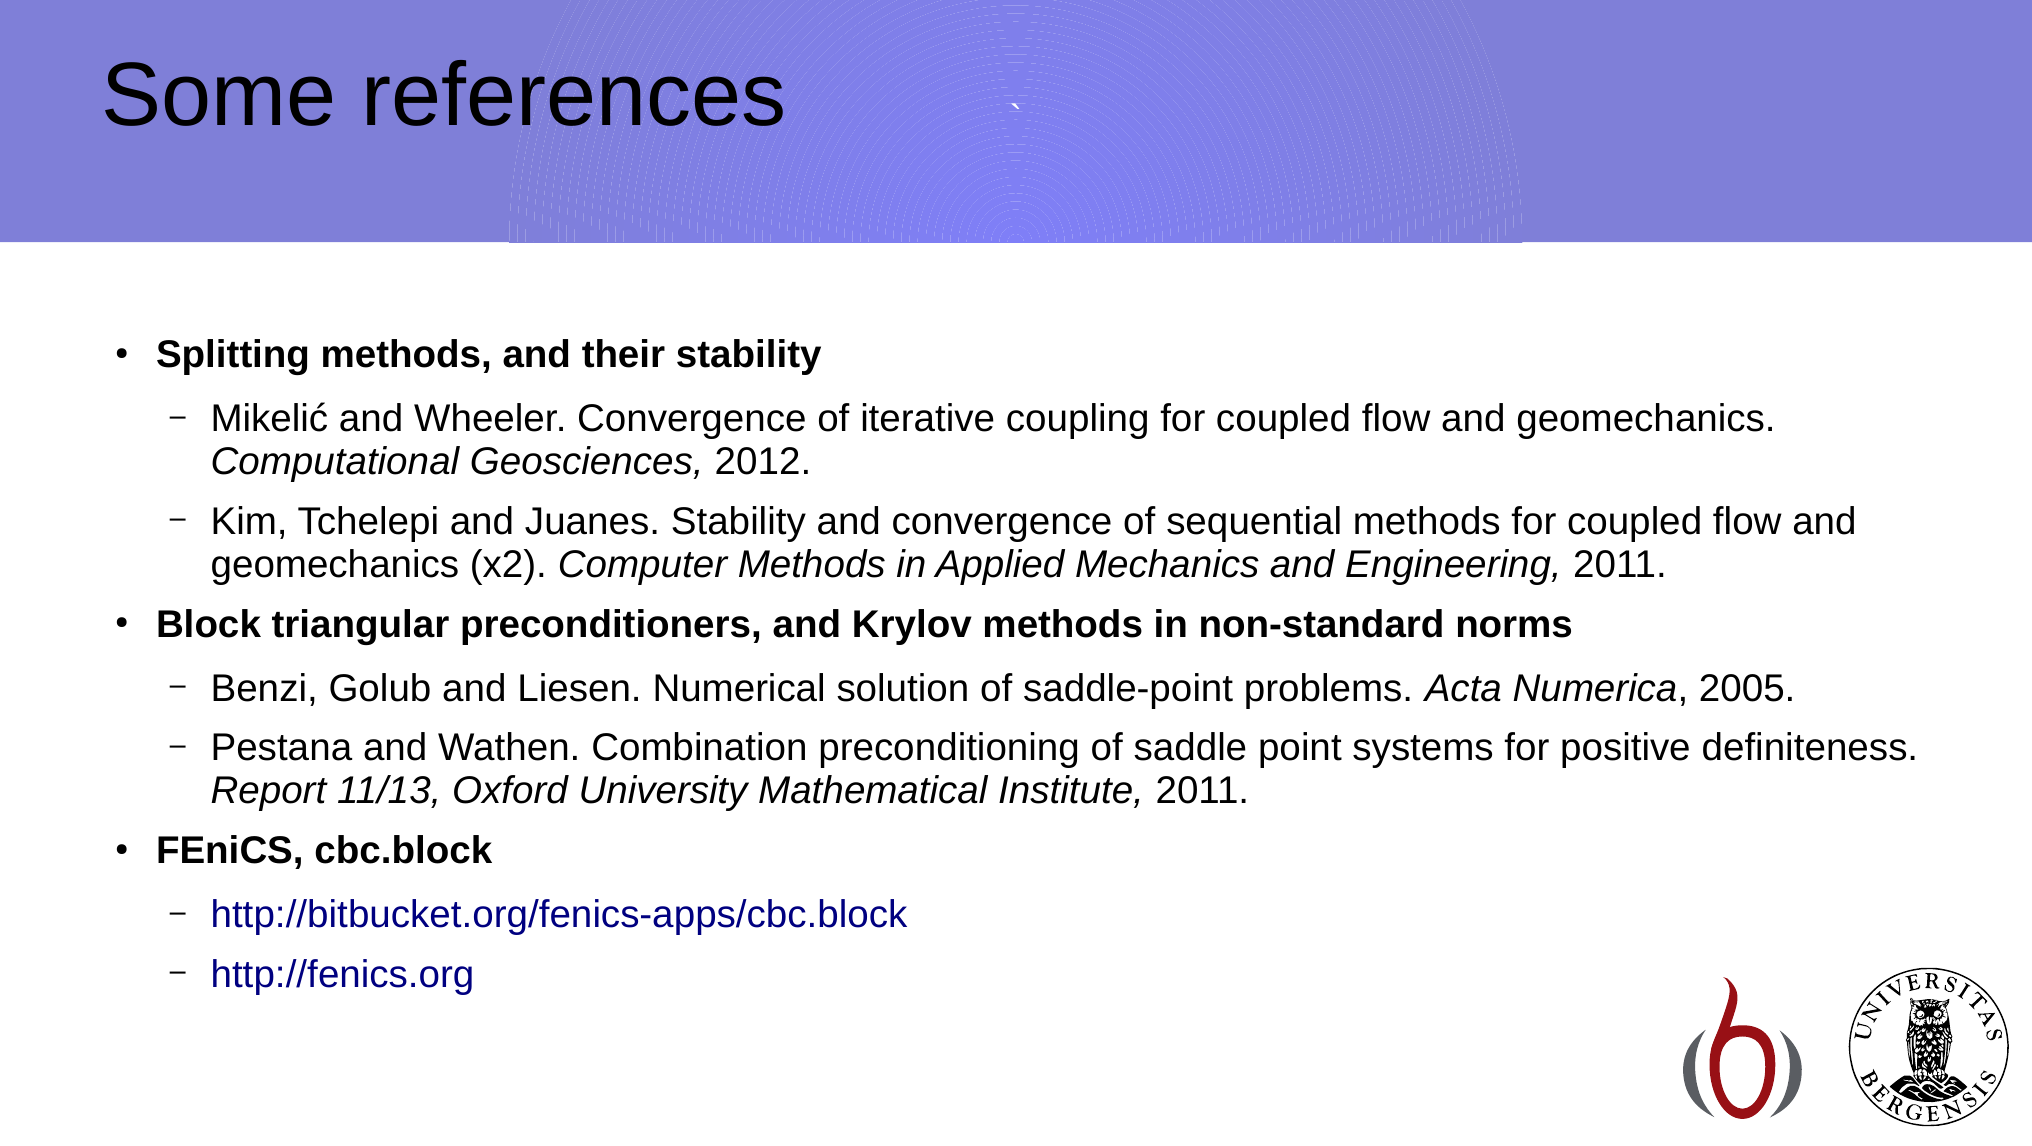

Some references
# Splitting methods, and their stability
Mikelić and Wheeler. Convergence of iterative coupling for coupled flow and geomechanics. Computational Geosciences, 2012.
Kim, Tchelepi and Juanes. Stability and convergence of sequential methods for coupled flow and geomechanics (x2). Computer Methods in Applied Mechanics and Engineering, 2011.
Block triangular preconditioners, and Krylov methods in non-standard norms
Benzi, Golub and Liesen. Numerical solution of saddle-point problems. Acta Numerica, 2005.
Pestana and Wathen. Combination preconditioning of saddle point systems for positive definiteness. Report 11/13, Oxford University Mathematical Institute, 2011.
FEniCS, cbc.block
http://bitbucket.org/fenics-apps/cbc.block
http://fenics.org